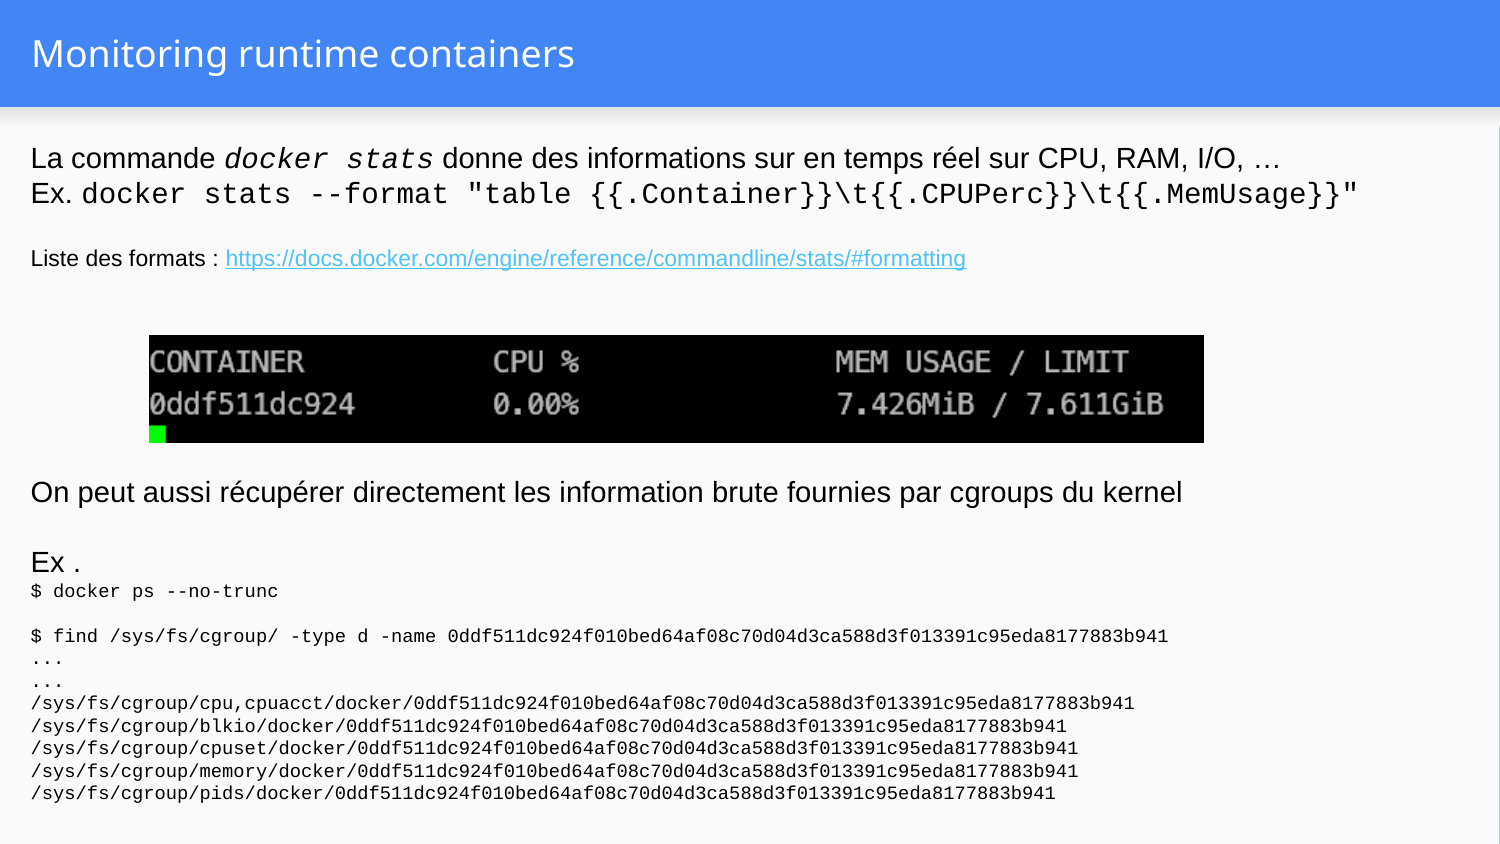

# Monitoring runtime containers
La commande docker stats donne des informations sur en temps réel sur CPU, RAM, I/O, …
Ex. docker stats --format "table {{.Container}}\t{{.CPUPerc}}\t{{.MemUsage}}"
Liste des formats : https://docs.docker.com/engine/reference/commandline/stats/#formatting
On peut aussi récupérer directement les information brute fournies par cgroups du kernel
Ex .
$ docker ps --no-trunc
$ find /sys/fs/cgroup/ -type d -name 0ddf511dc924f010bed64af08c70d04d3ca588d3f013391c95eda8177883b941
...
...
/sys/fs/cgroup/cpu,cpuacct/docker/0ddf511dc924f010bed64af08c70d04d3ca588d3f013391c95eda8177883b941
/sys/fs/cgroup/blkio/docker/0ddf511dc924f010bed64af08c70d04d3ca588d3f013391c95eda8177883b941
/sys/fs/cgroup/cpuset/docker/0ddf511dc924f010bed64af08c70d04d3ca588d3f013391c95eda8177883b941
/sys/fs/cgroup/memory/docker/0ddf511dc924f010bed64af08c70d04d3ca588d3f013391c95eda8177883b941
/sys/fs/cgroup/pids/docker/0ddf511dc924f010bed64af08c70d04d3ca588d3f013391c95eda8177883b941